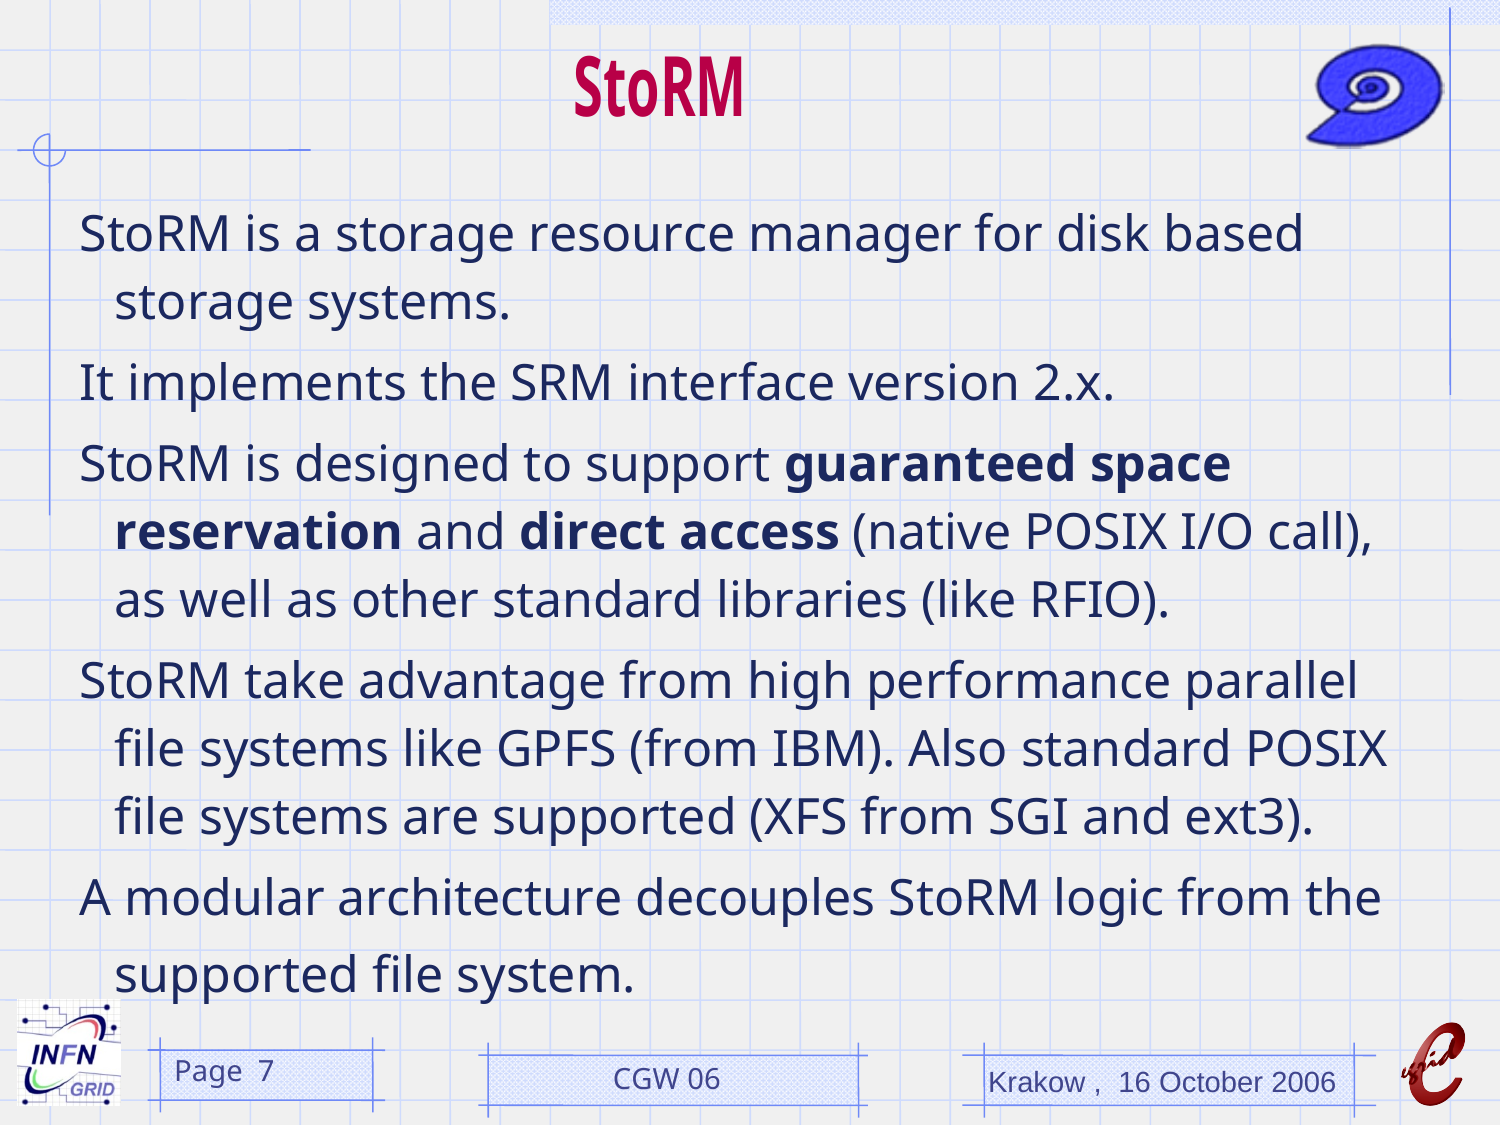

StoRM
# StoRM is a storage resource manager for disk based storage systems.
It implements the SRM interface version 2.x.
StoRM is designed to support guaranteed space reservation and direct access (native POSIX I/O call), as well as other standard libraries (like RFIO).
StoRM take advantage from high performance parallel file systems like GPFS (from IBM). Also standard POSIX file systems are supported (XFS from SGI and ext3).
A modular architecture decouples StoRM logic from the supported file system.
7